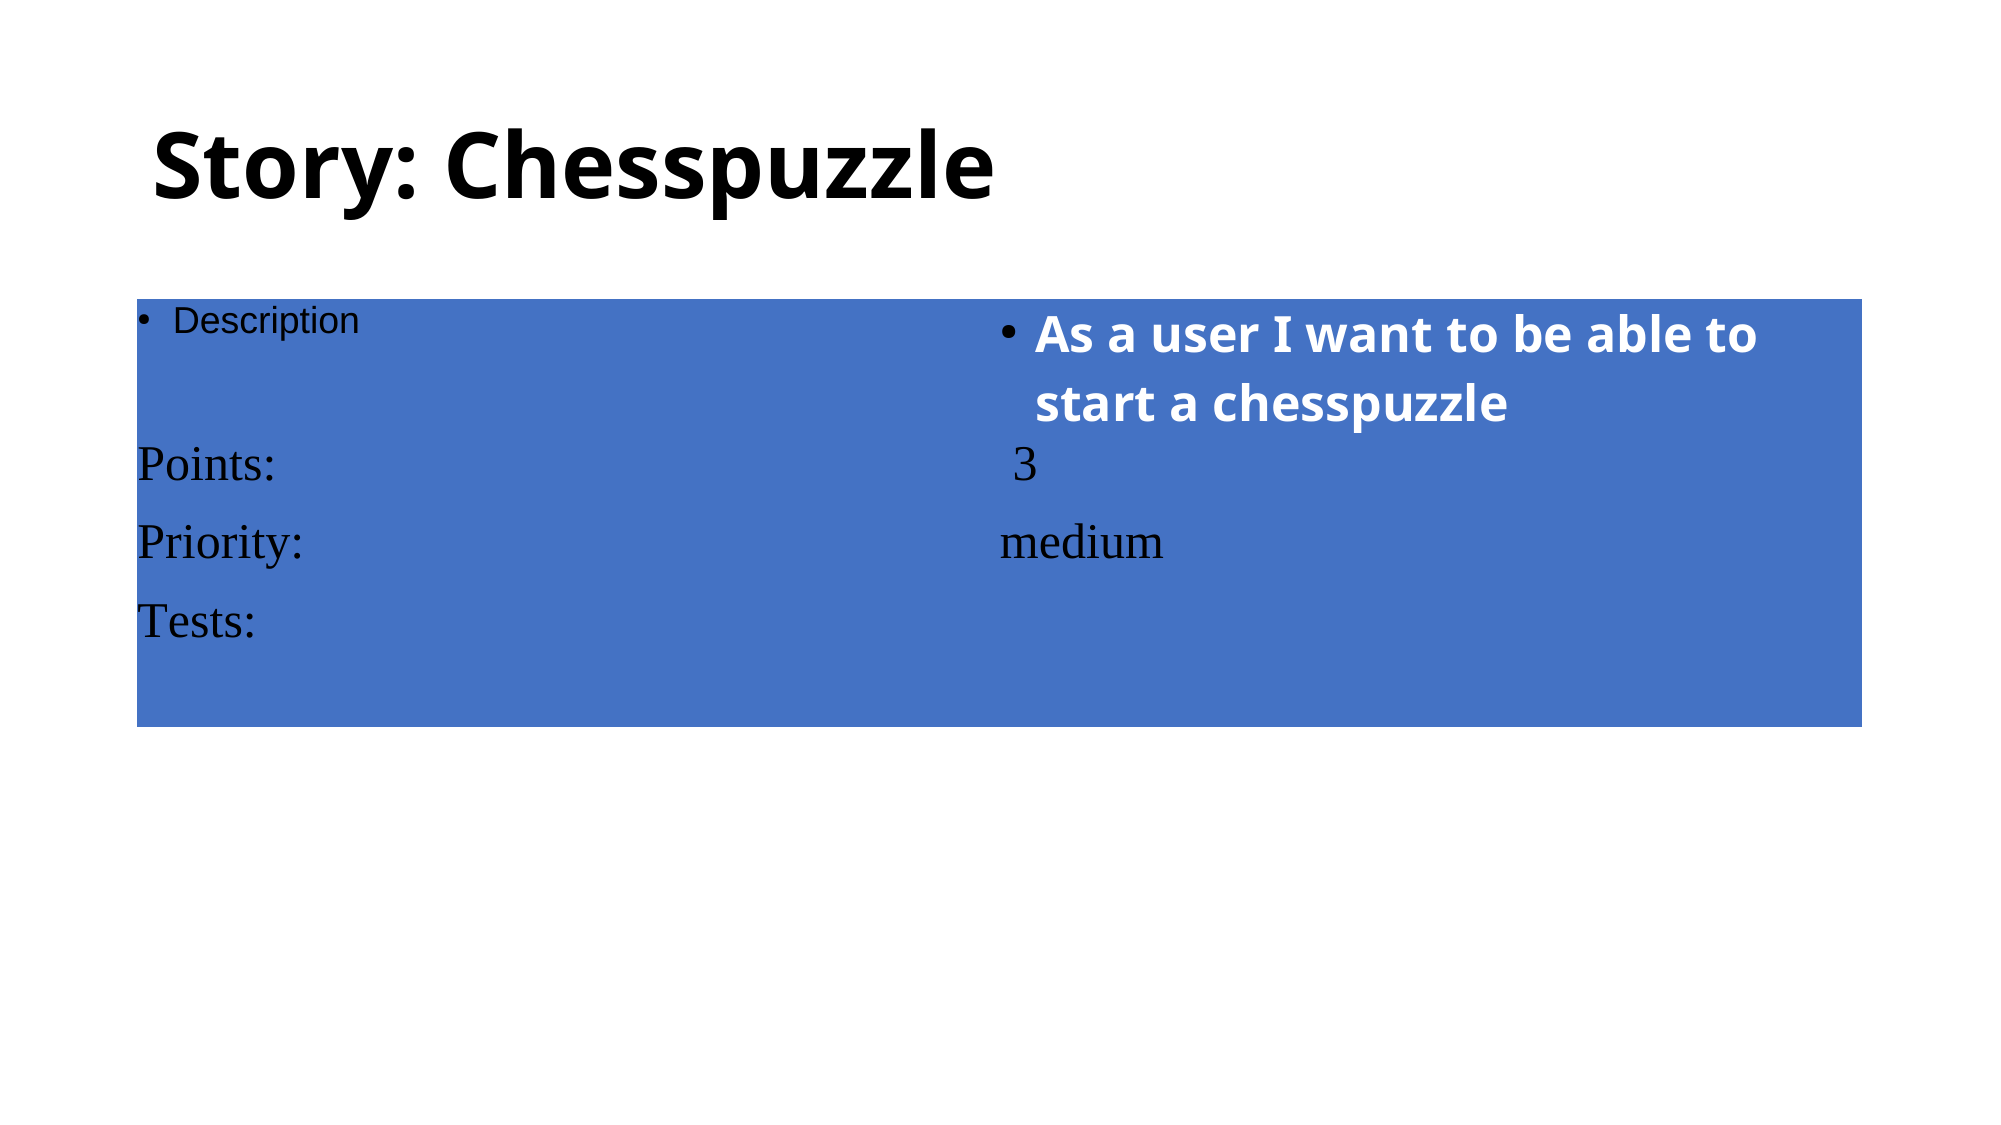

# Story: Chesspuzzle
| Description | As a user I want to be able to start a chesspuzzle |
| --- | --- |
| Points: | 3 |
| Priority: | medium |
| Tests: | |
| | |